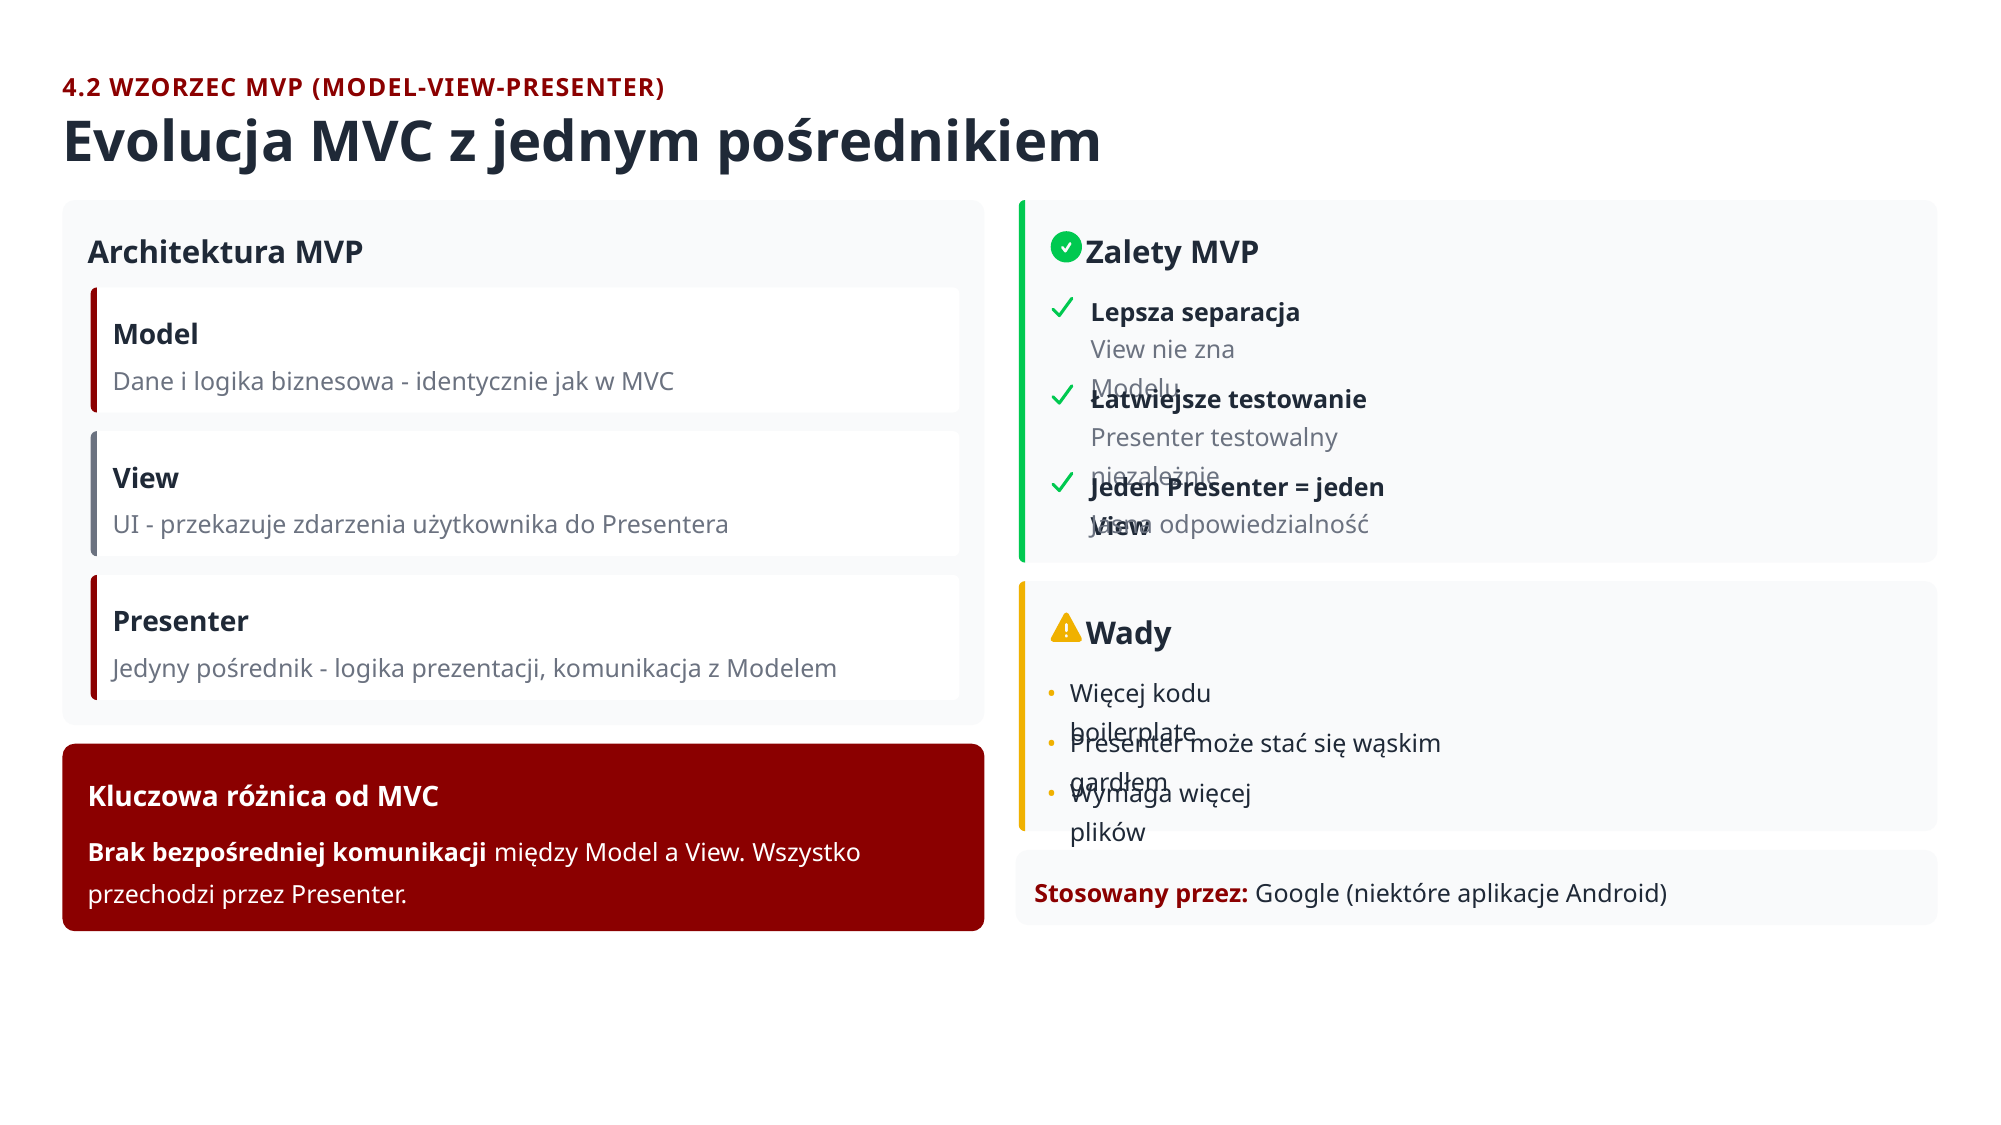

4.2 WZORZEC MVP (MODEL-VIEW-PRESENTER)
Evolucja MVC z jednym pośrednikiem
Architektura MVP
Zalety MVP
Lepsza separacja
Model
View nie zna Modelu
Dane i logika biznesowa - identycznie jak w MVC
Łatwiejsze testowanie
Presenter testowalny niezależnie
View
Jeden Presenter = jeden View
UI - przekazuje zdarzenia użytkownika do Presentera
Jasna odpowiedzialność
Presenter
Wady
Jedyny pośrednik - logika prezentacji, komunikacja z Modelem
•
Więcej kodu boilerplate
•
Presenter może stać się wąskim gardłem
Kluczowa różnica od MVC
•
Wymaga więcej plików
Brak bezpośredniej komunikacji między Model a View. Wszystko przechodzi przez Presenter.
Stosowany przez: Google (niektóre aplikacje Android)